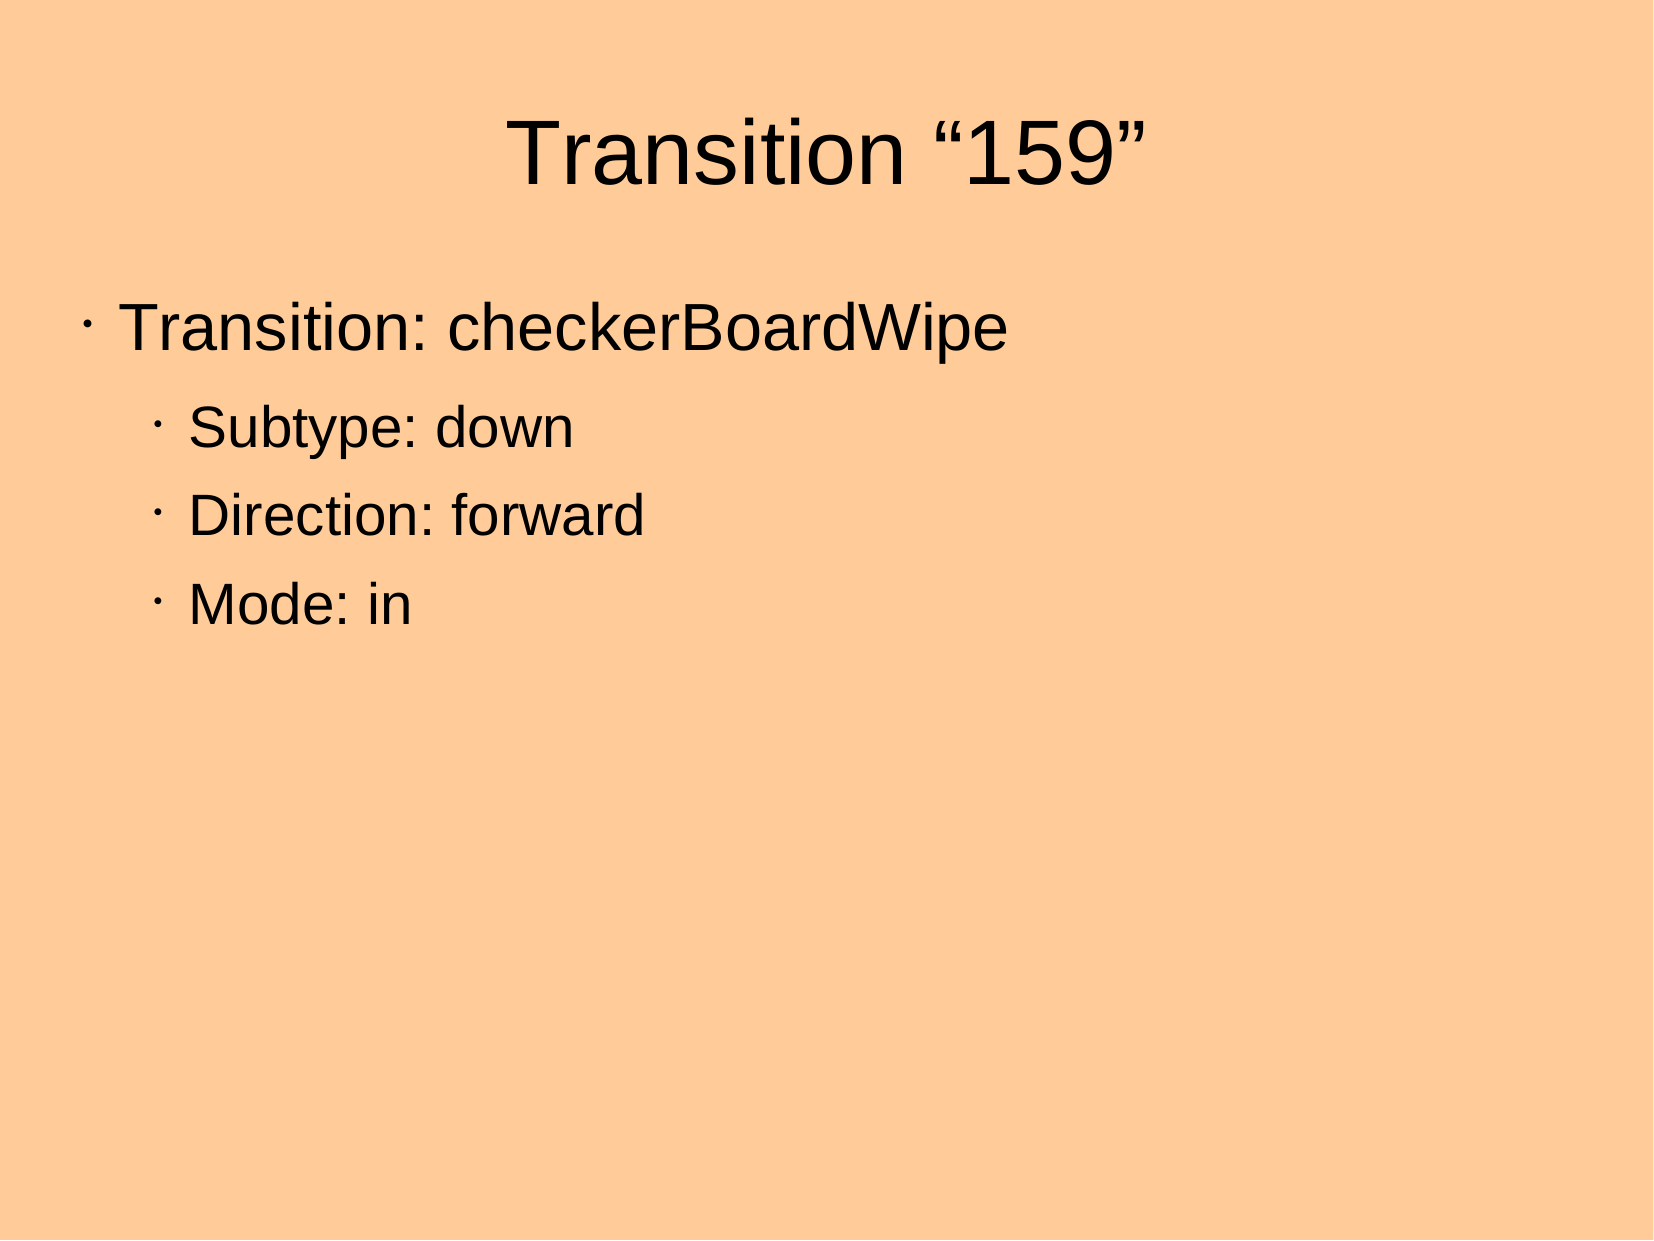

# Transition “159”
Transition: checkerBoardWipe
Subtype: down
Direction: forward
Mode: in